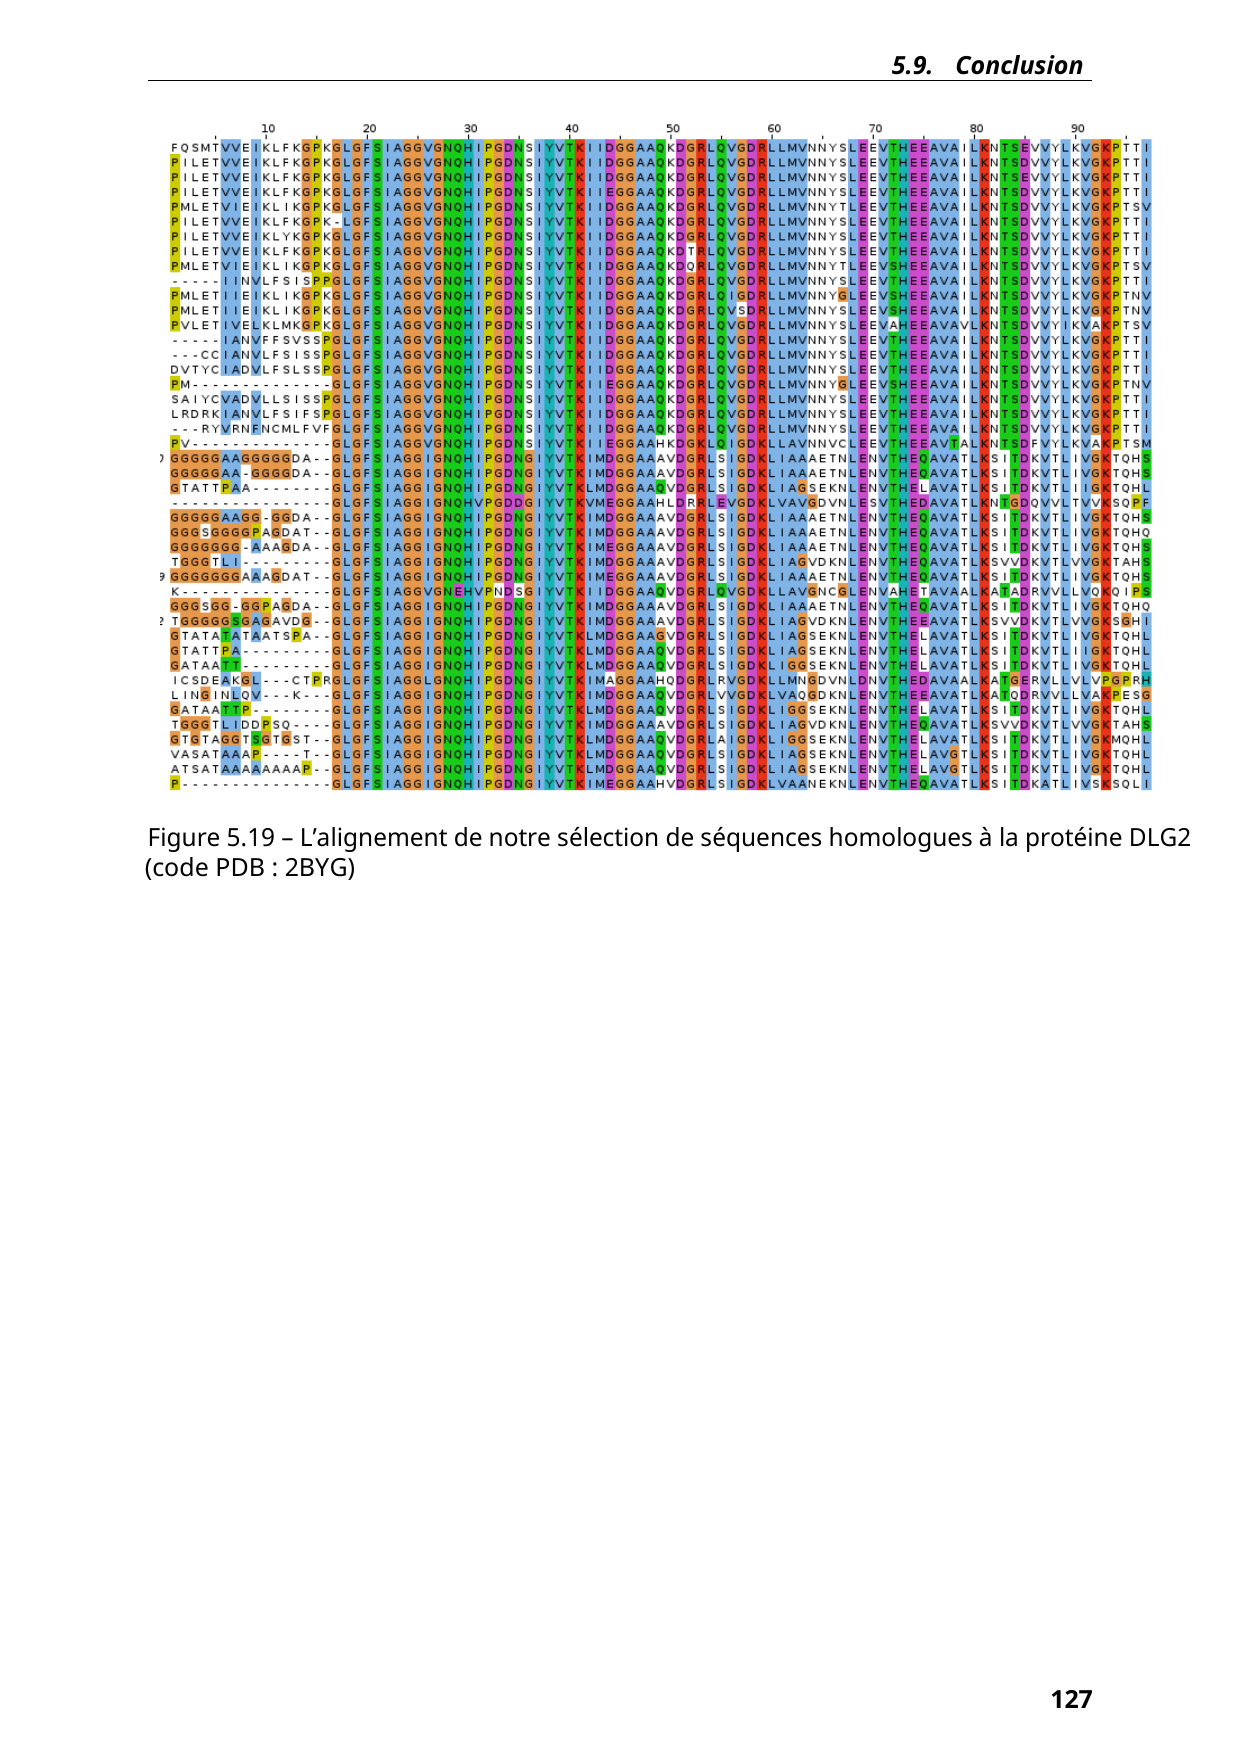

5.9.
Conclusion
Figure 5.19 – L’alignement de notre sélection de séquences homologues à la protéine DLG2
(code PDB : 2BYG)
127